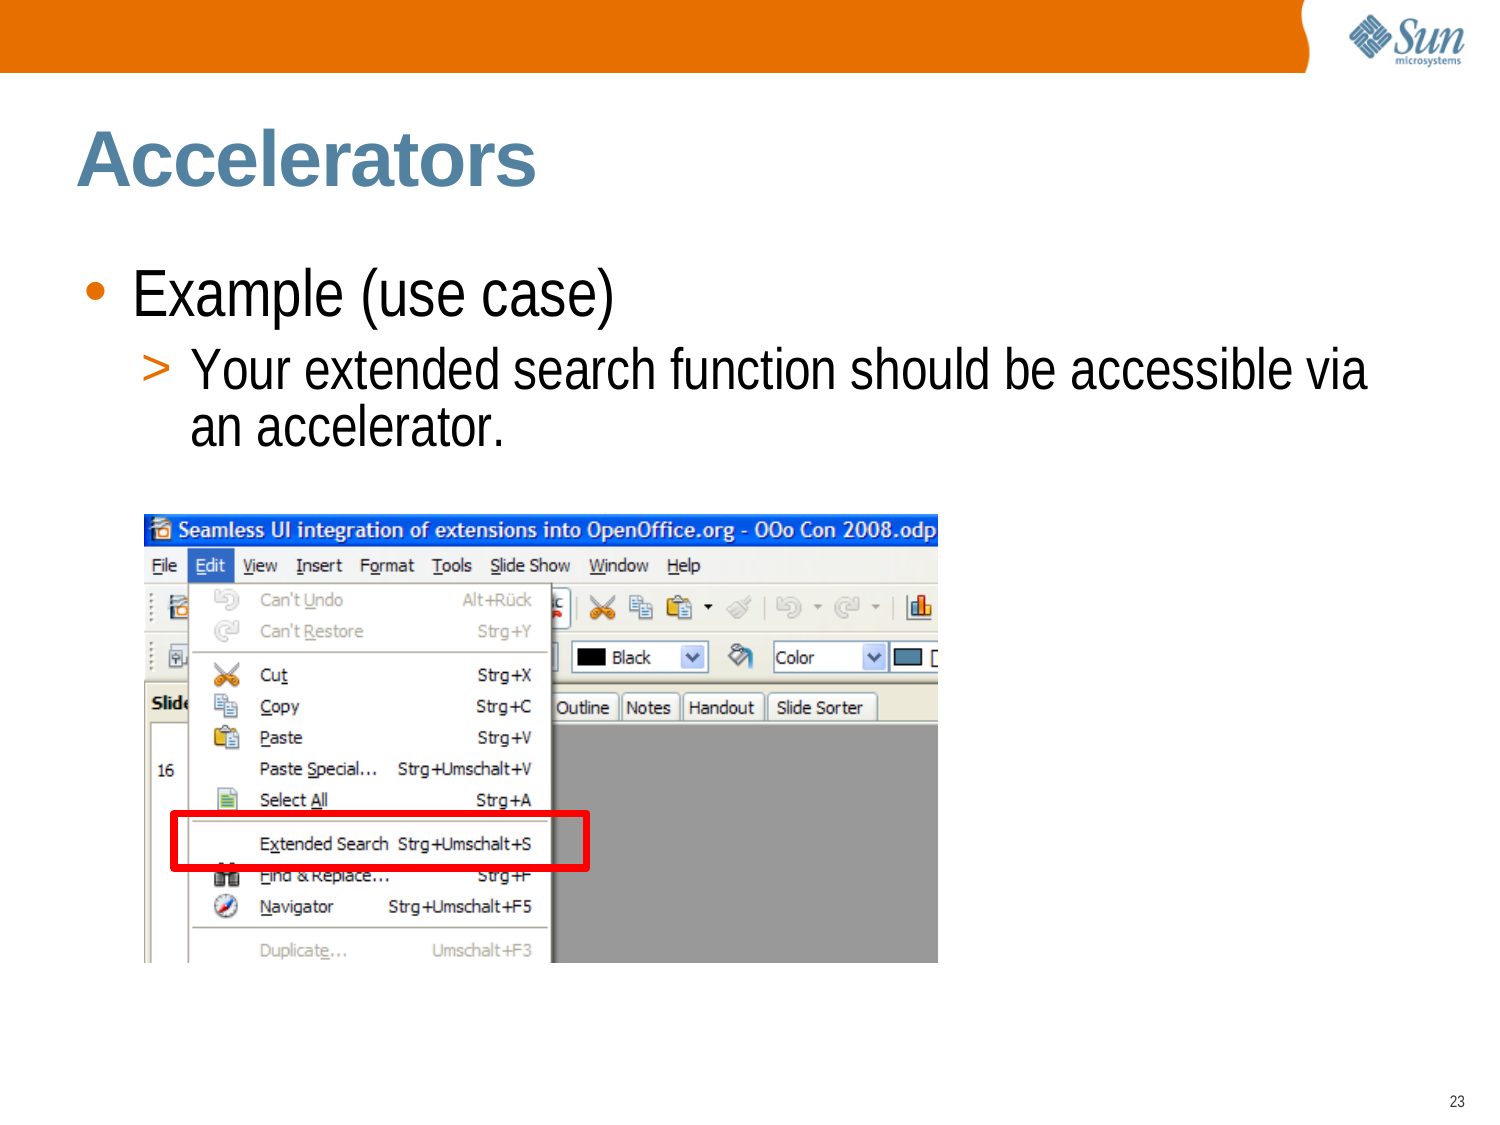

# Accelerators
Example (use case)
Your extended search function should be accessible via an accelerator.